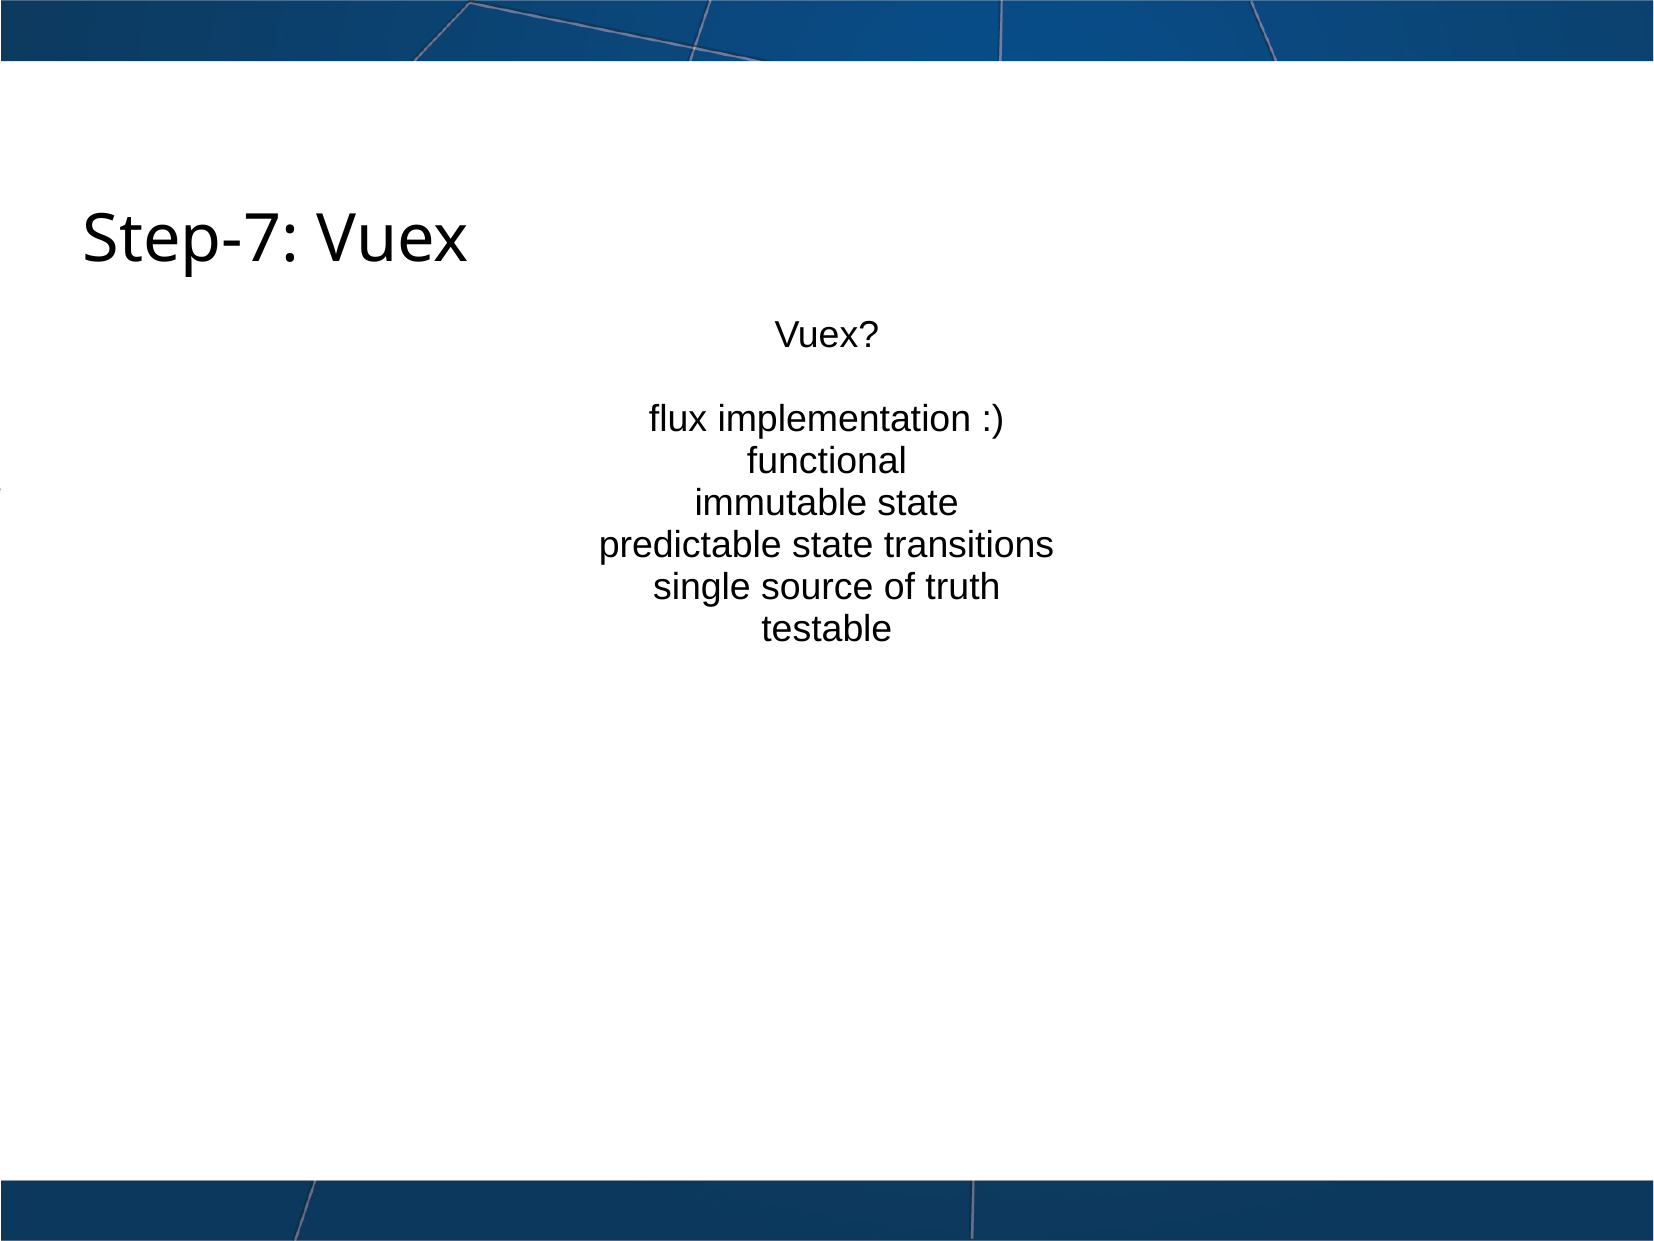

# Step-7: Vuex
Vuex?
flux implementation :)
functional
immutable state
predictable state transitions
single source of truth
testable